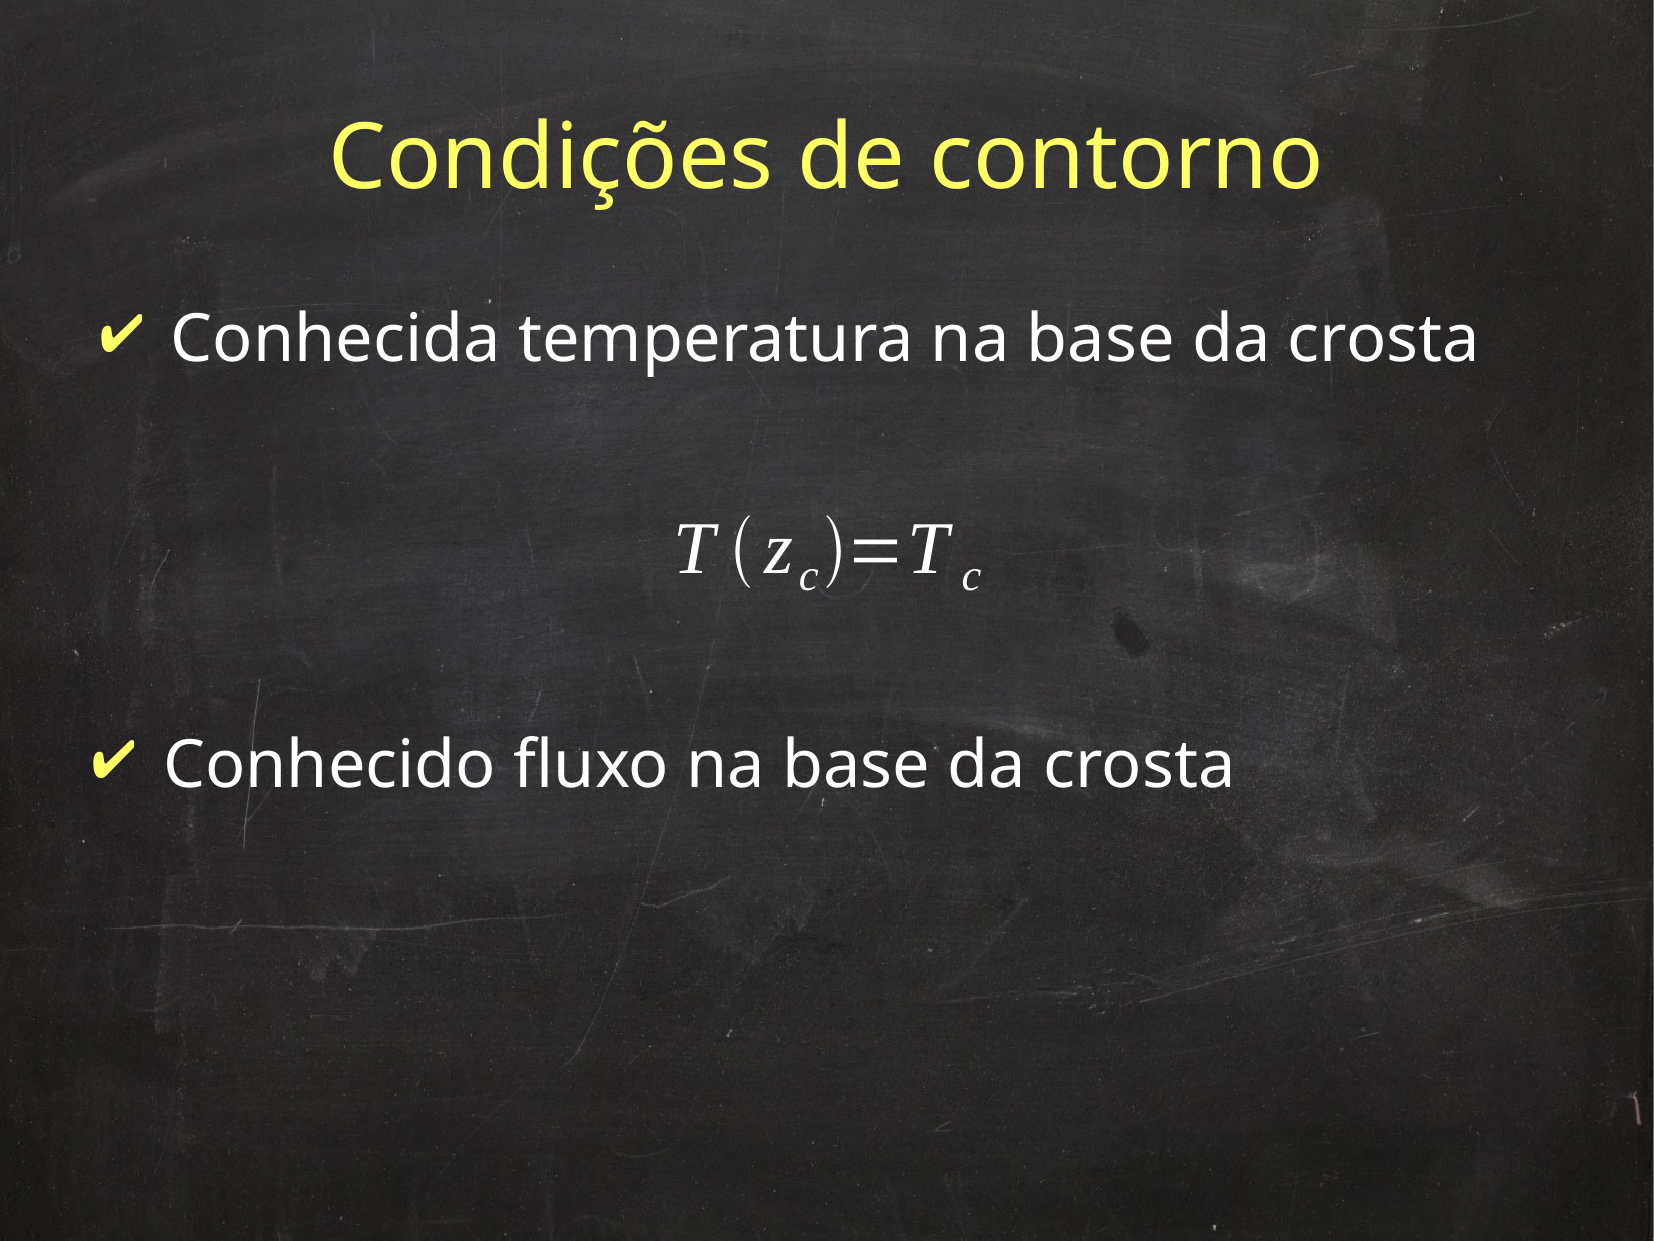

# Condições de contorno
 Conhecida temperatura na base da crosta
 Conhecido fluxo na base da crosta